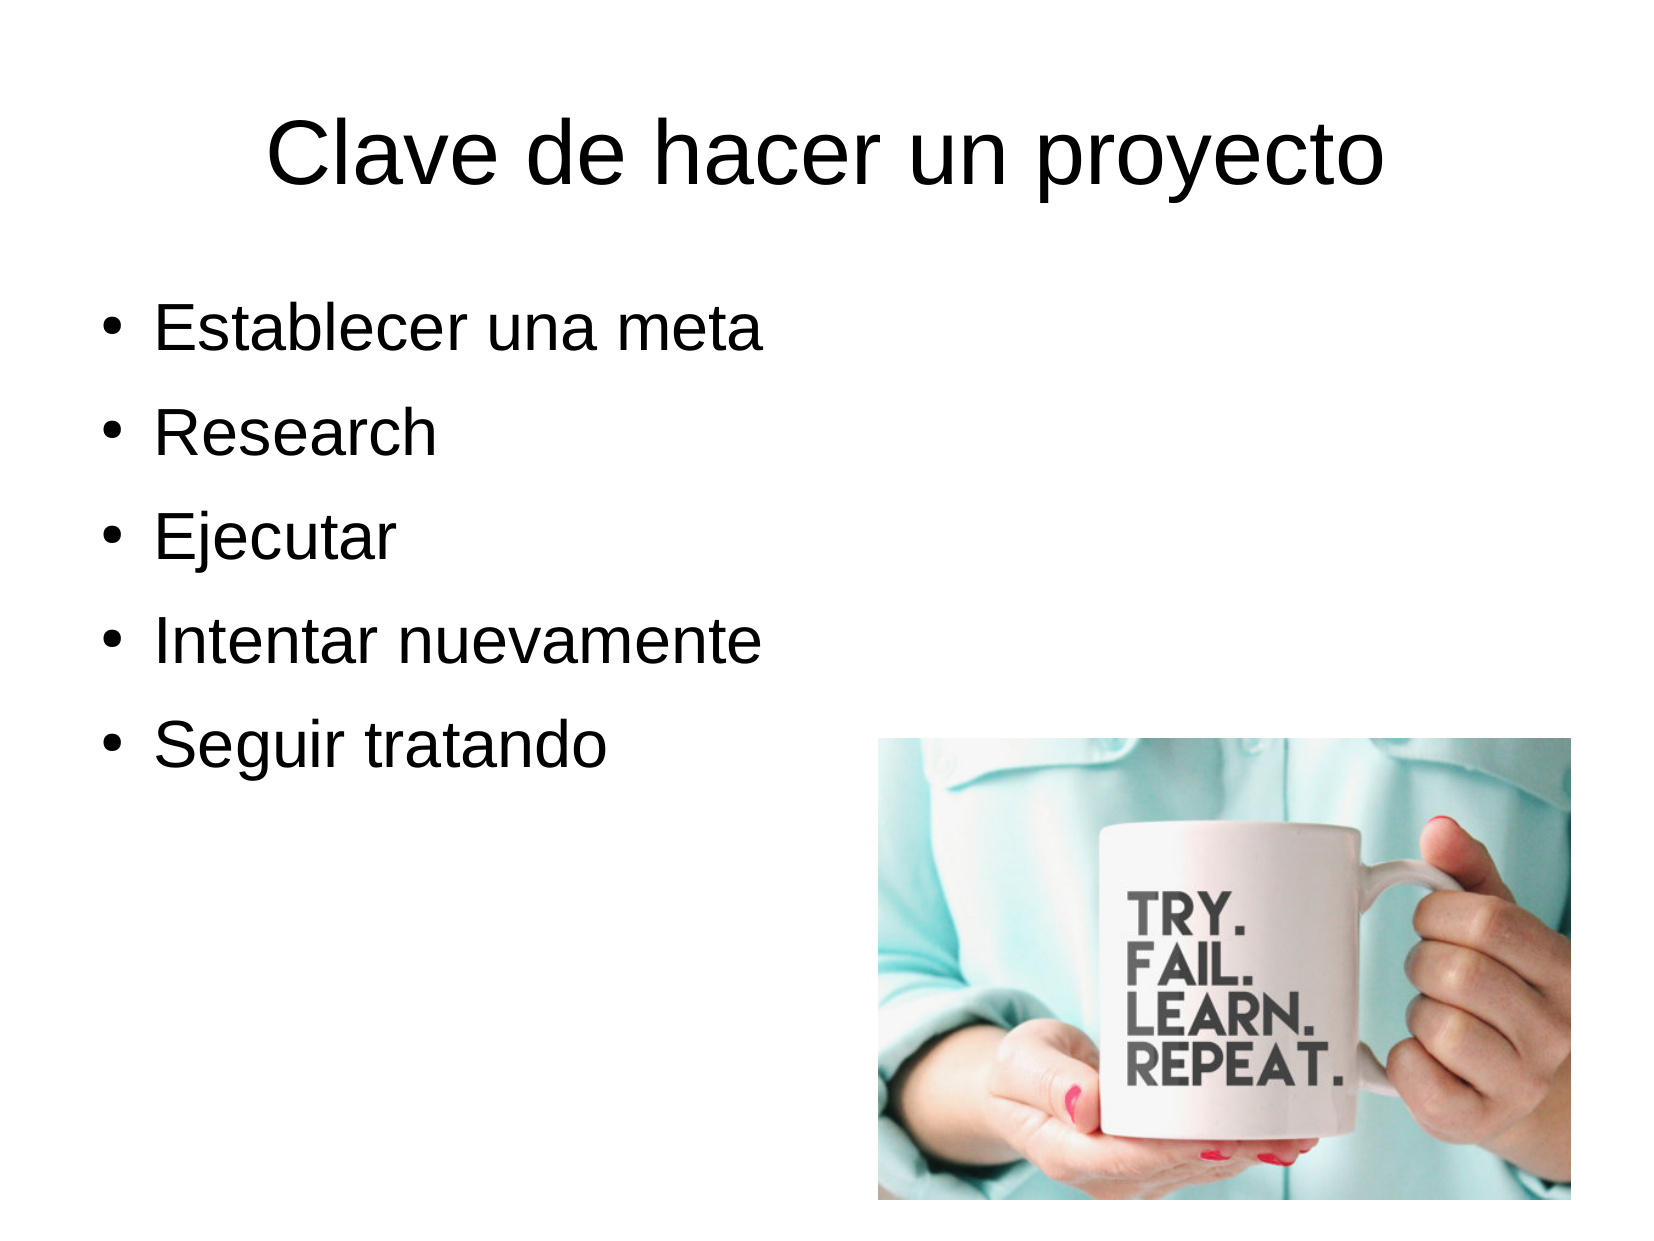

# Clave de hacer un proyecto
Establecer una meta
Research
Ejecutar
Intentar nuevamente
Seguir tratando